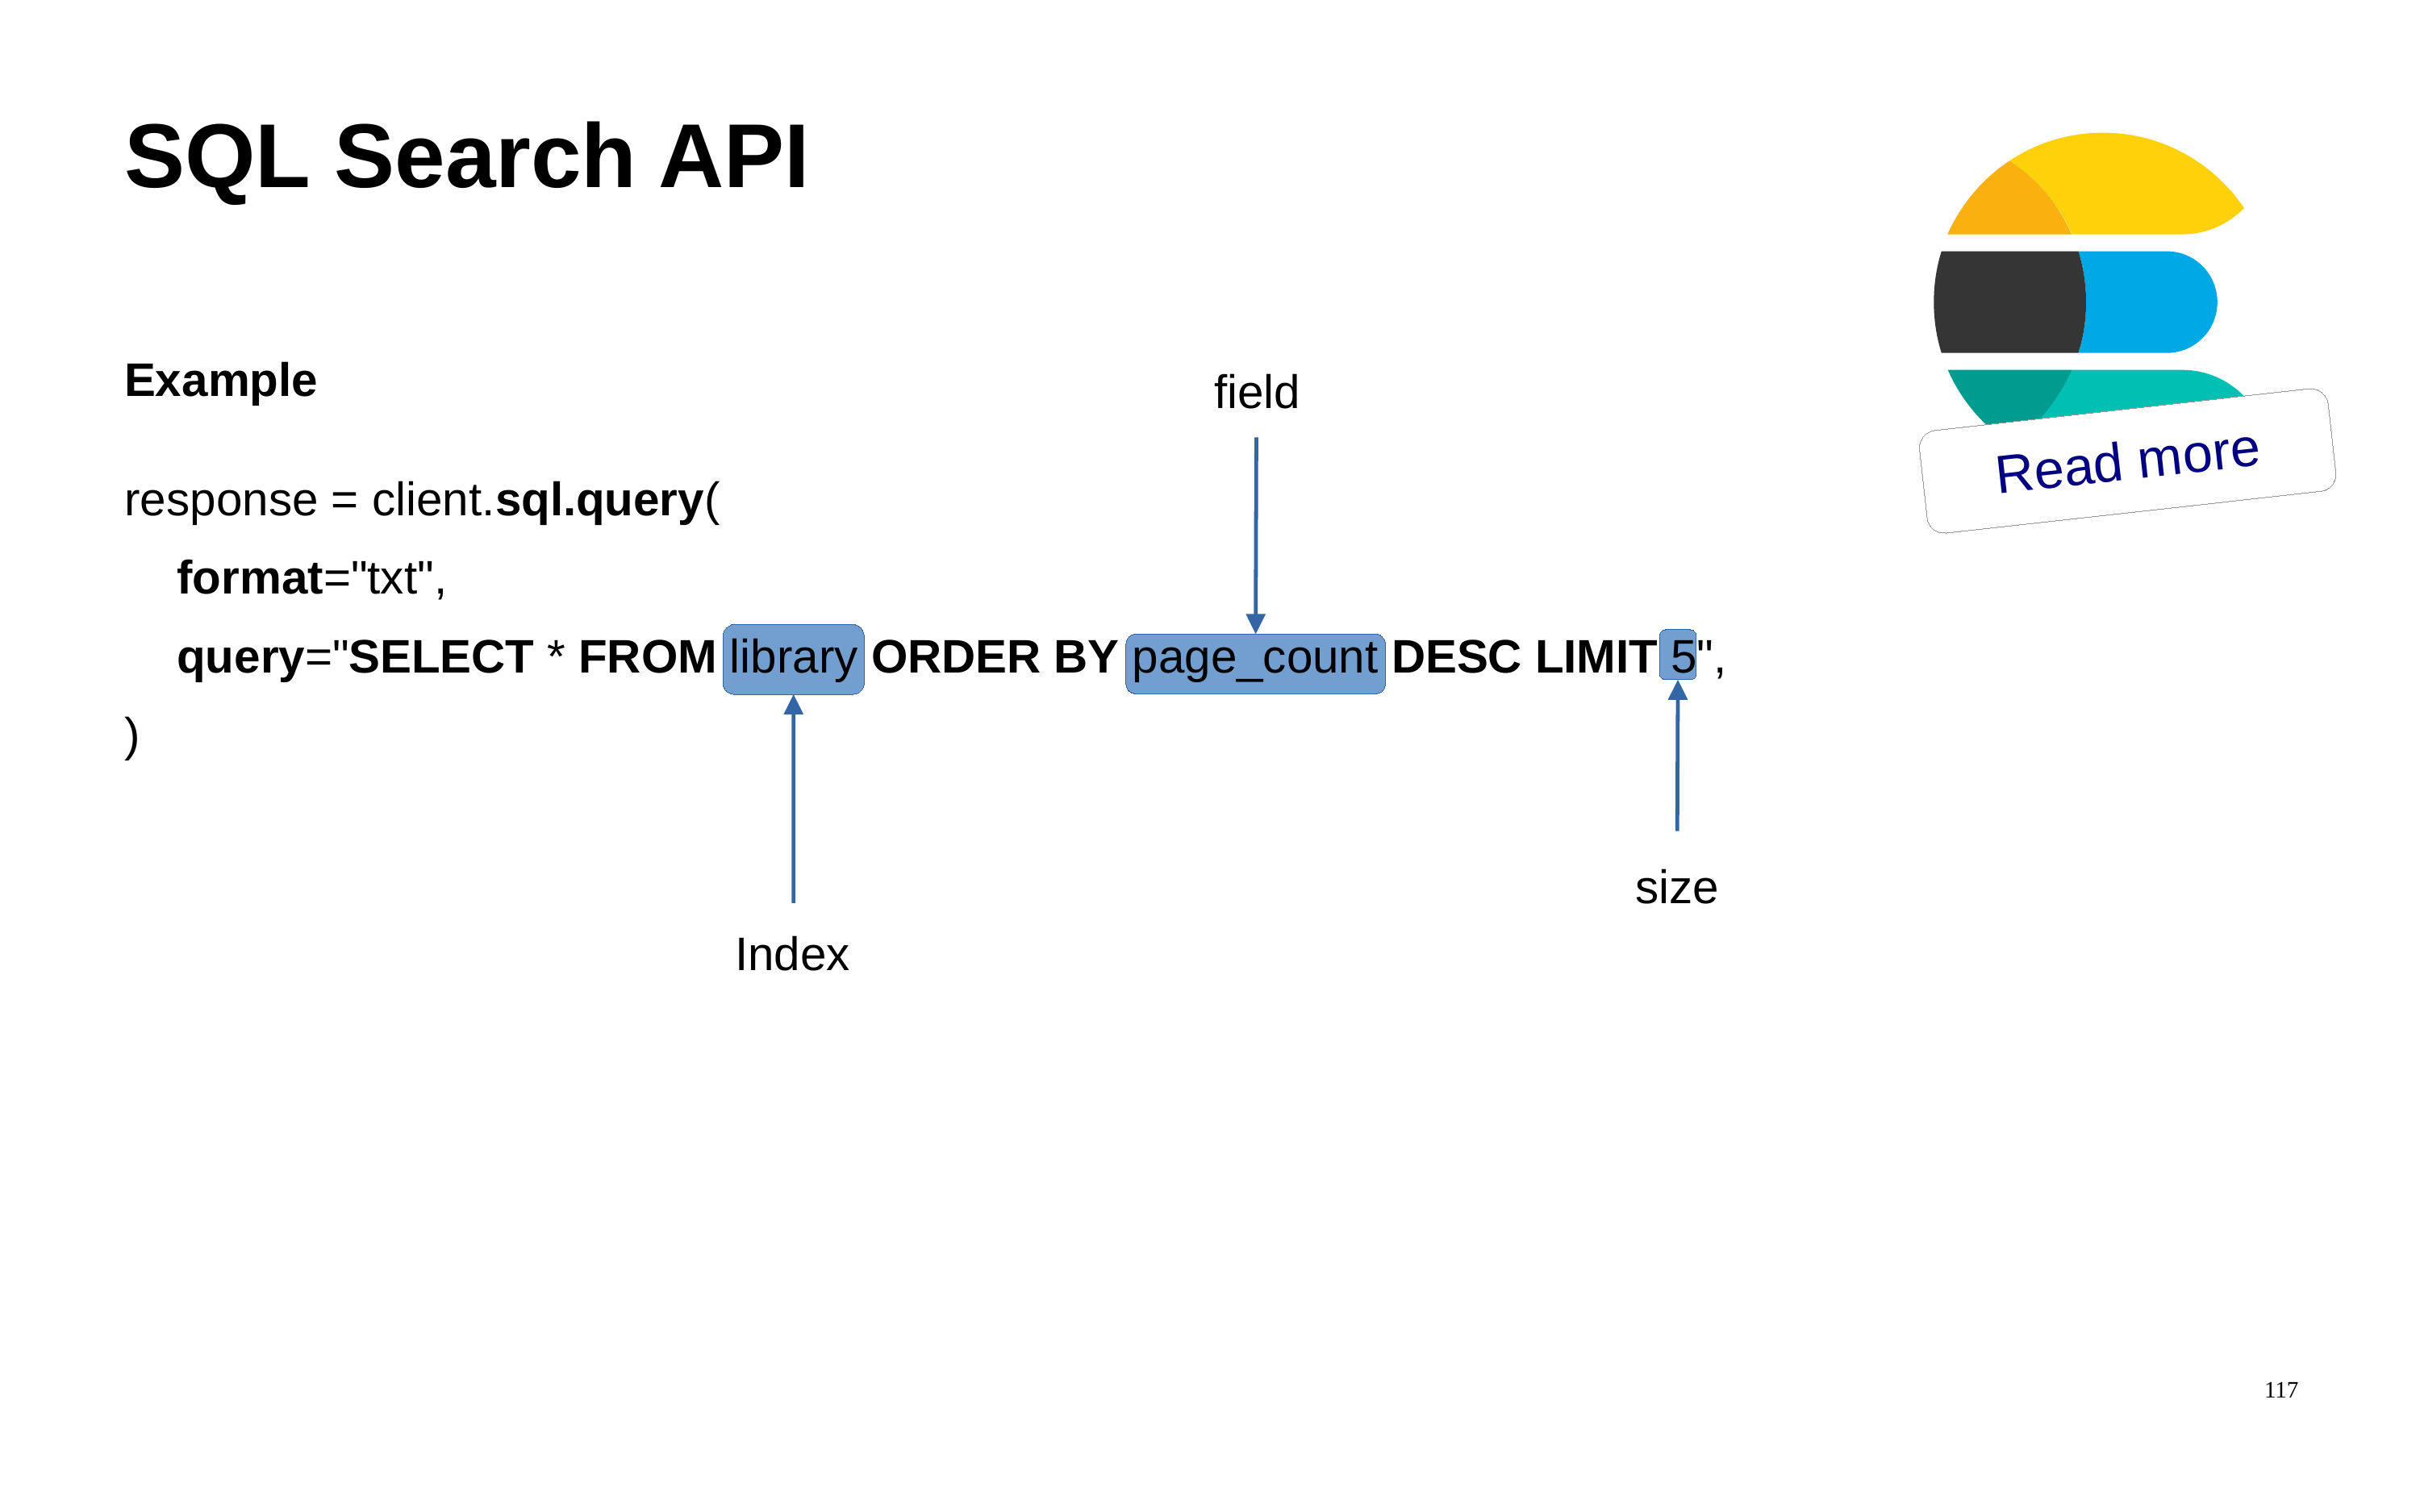

SQL Search API
Example
field
Read more
response = client.sql.query(
 format="txt",
 query="SELECT * FROM library ORDER BY page_count DESC LIMIT 5",
)
size
Index
117